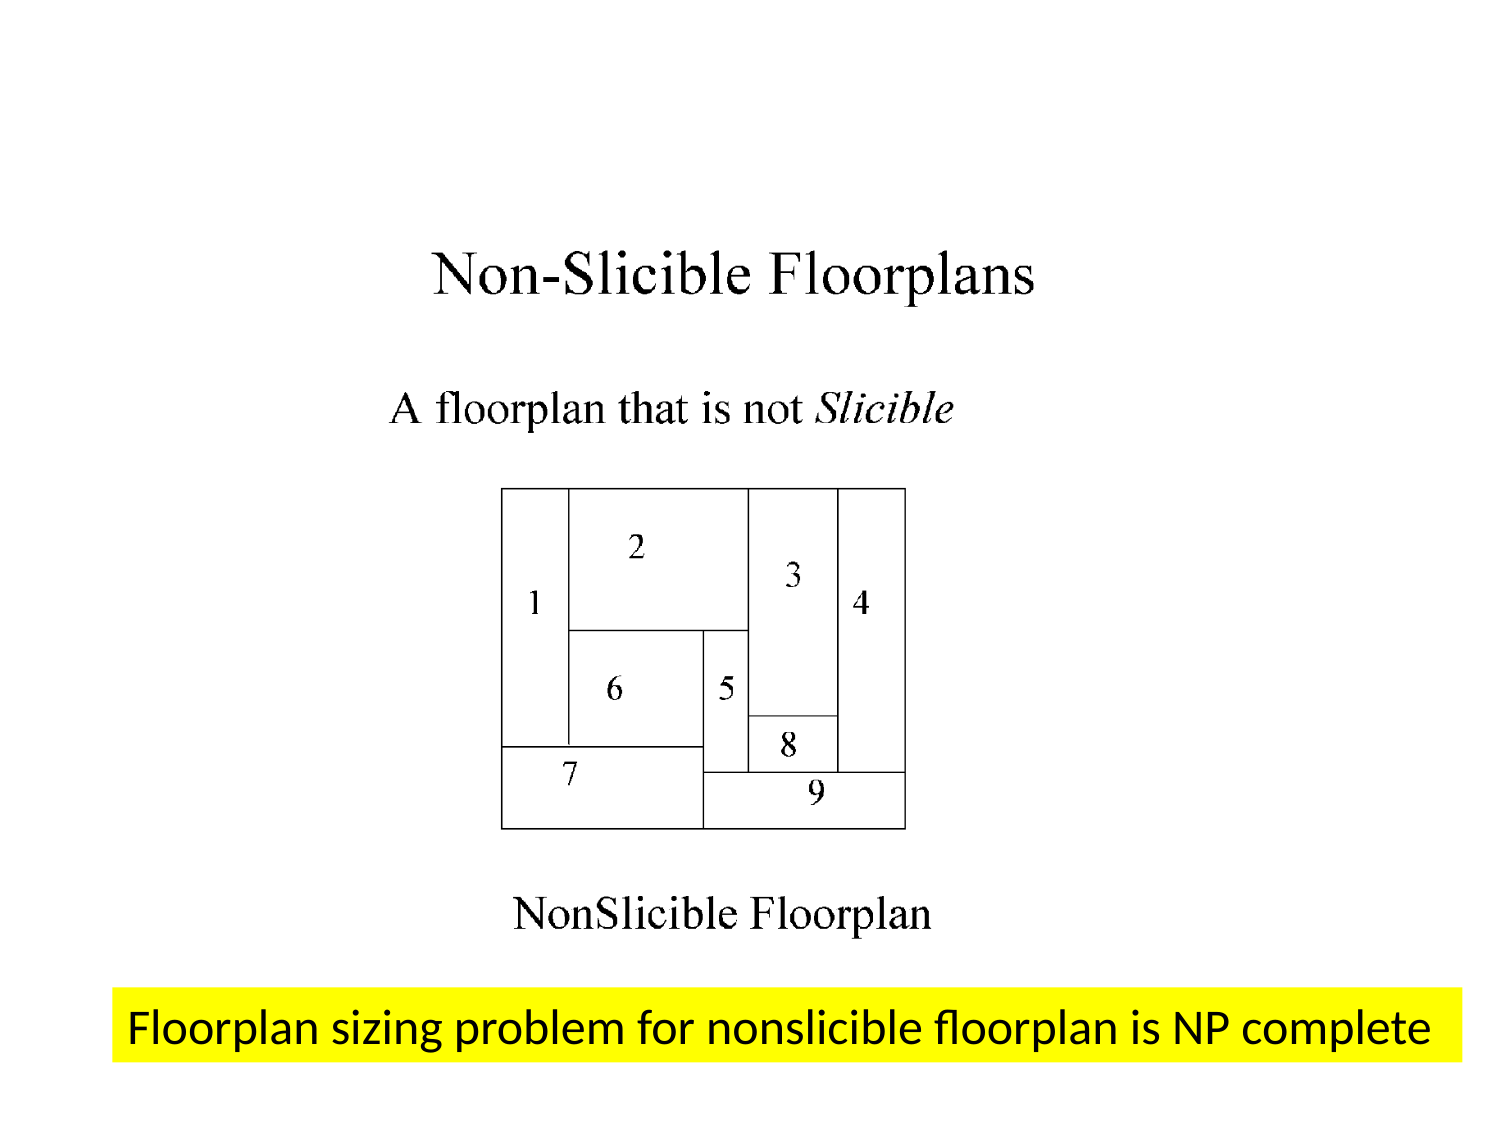

Floorplan sizing problem for nonslicible floorplan is NP complete